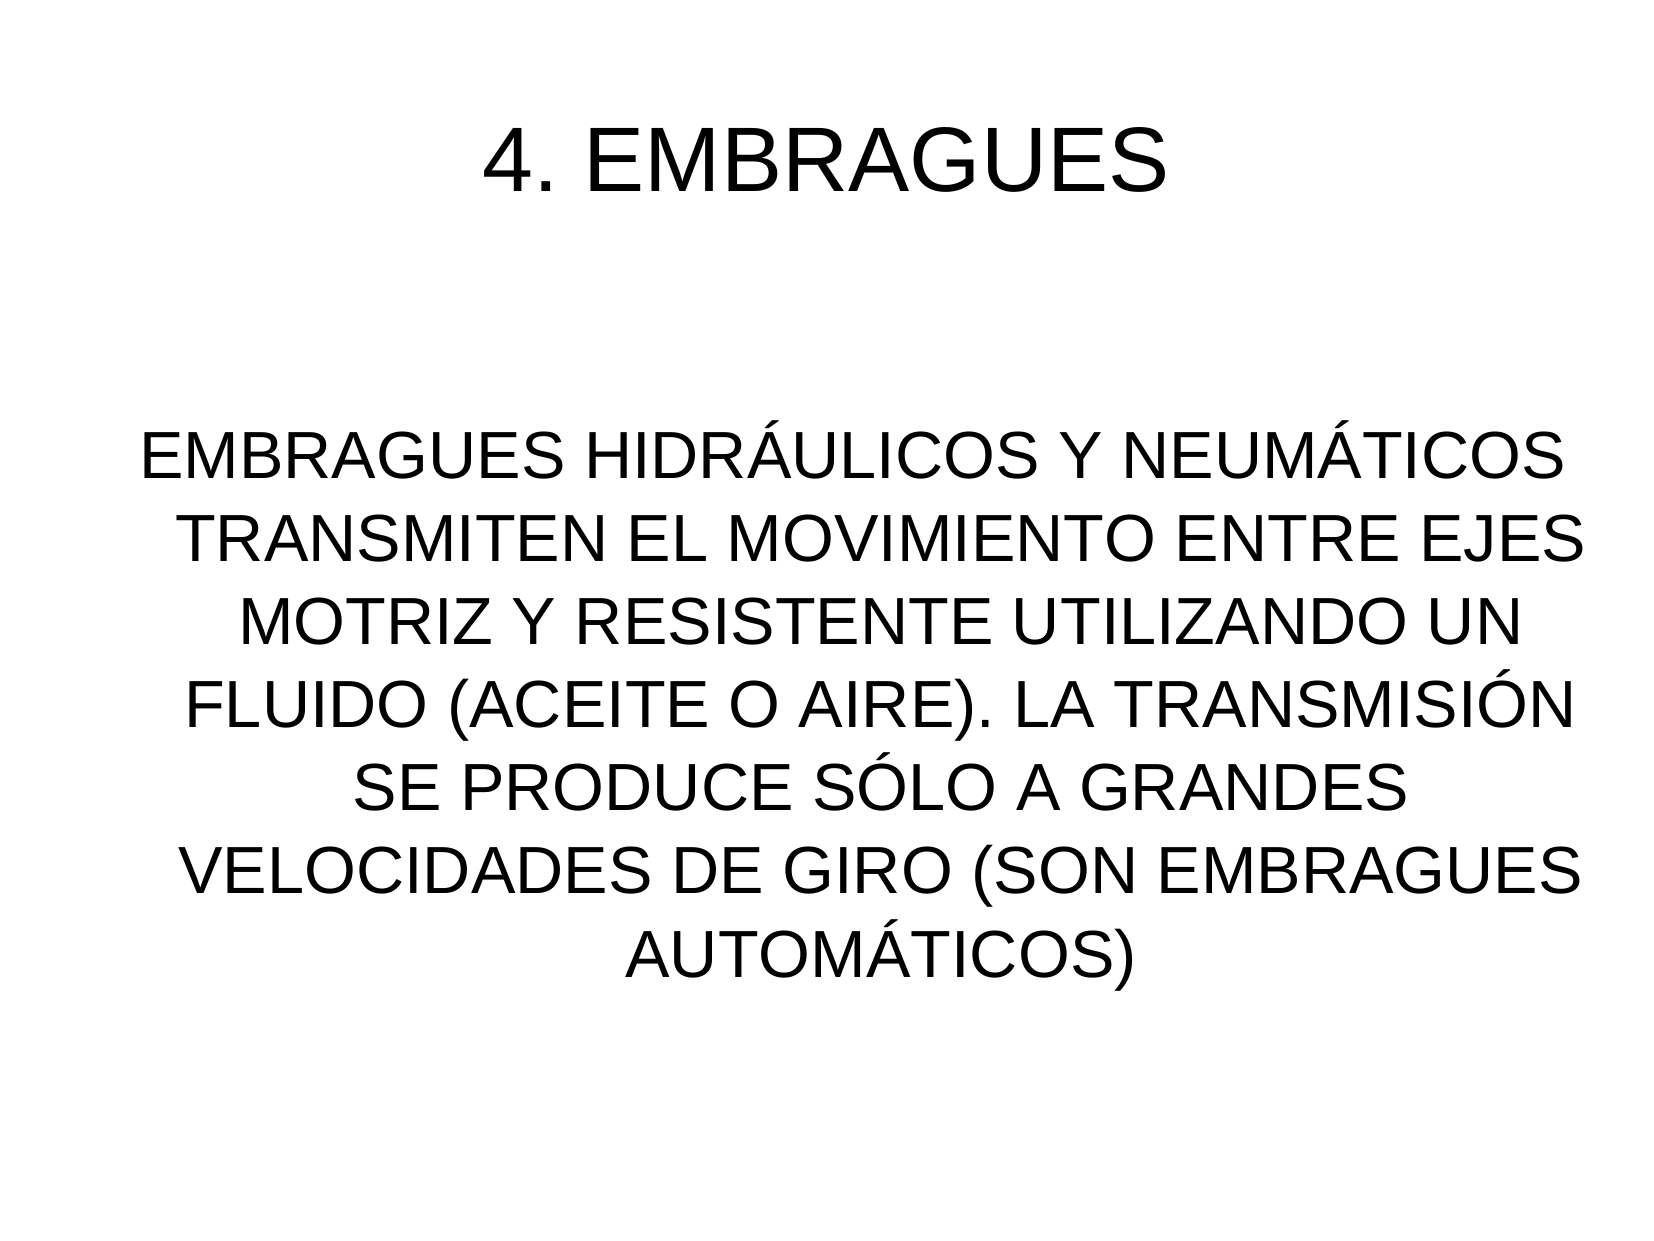

# 4. EMBRAGUES
EMBRAGUES HIDRÁULICOS Y NEUMÁTICOS TRANSMITEN EL MOVIMIENTO ENTRE EJES MOTRIZ Y RESISTENTE UTILIZANDO UN FLUIDO (ACEITE O AIRE). LA TRANSMISIÓN SE PRODUCE SÓLO A GRANDES VELOCIDADES DE GIRO (SON EMBRAGUES AUTOMÁTICOS)